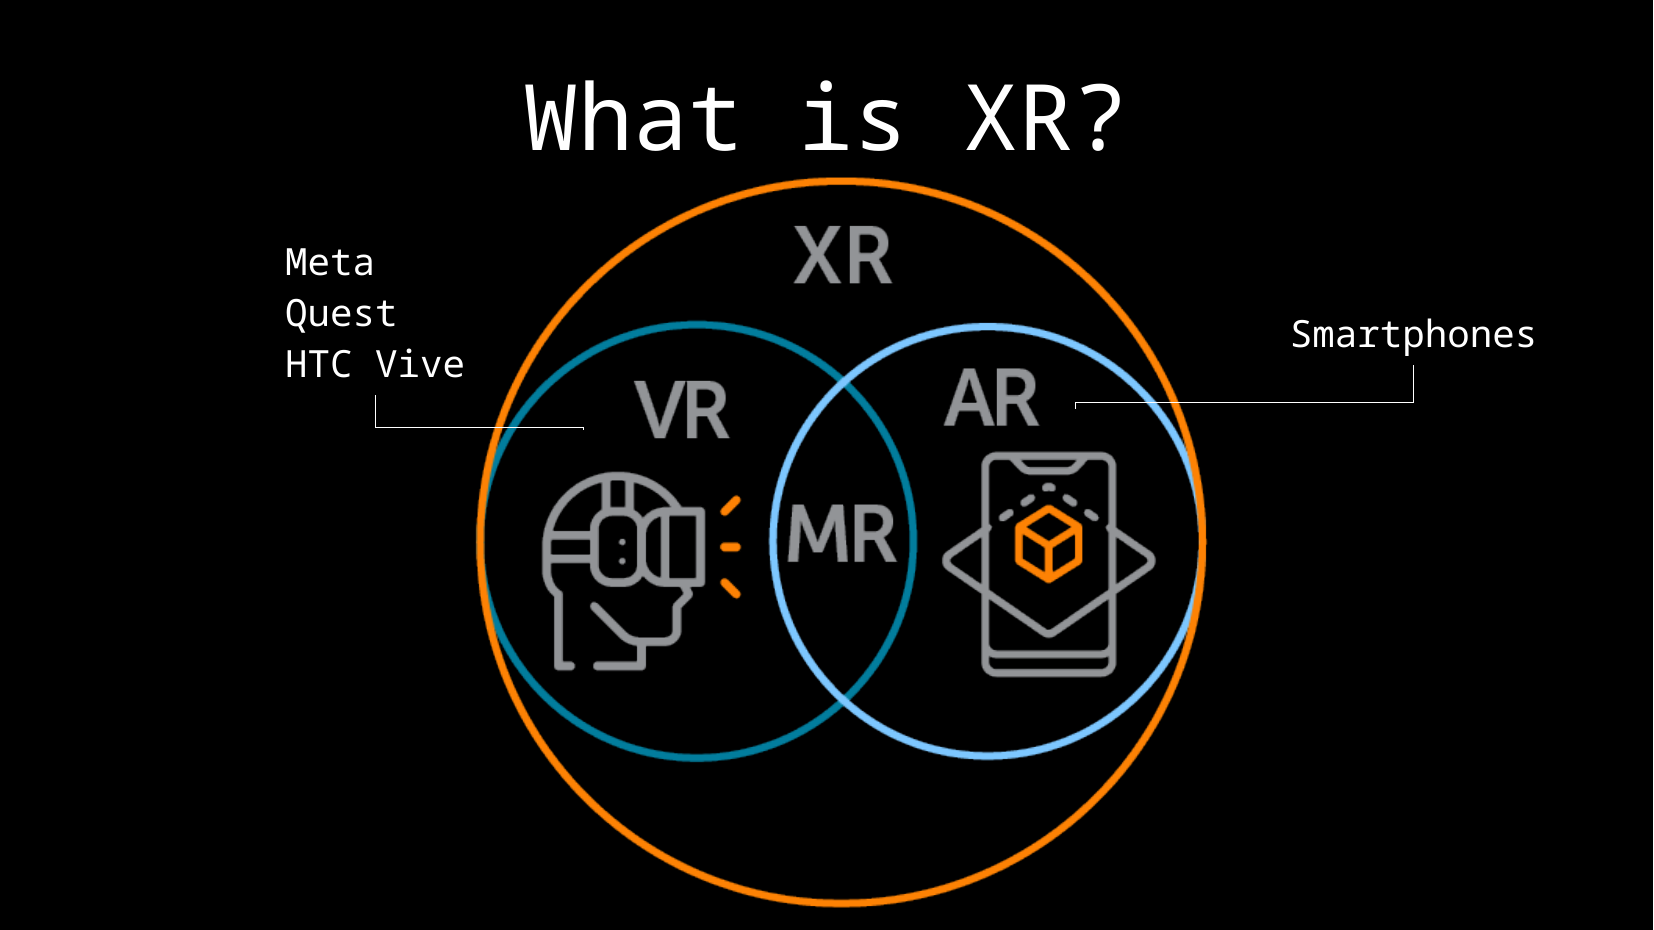

# What is XR?
Meta
Quest
HTC Vive
Smartphones